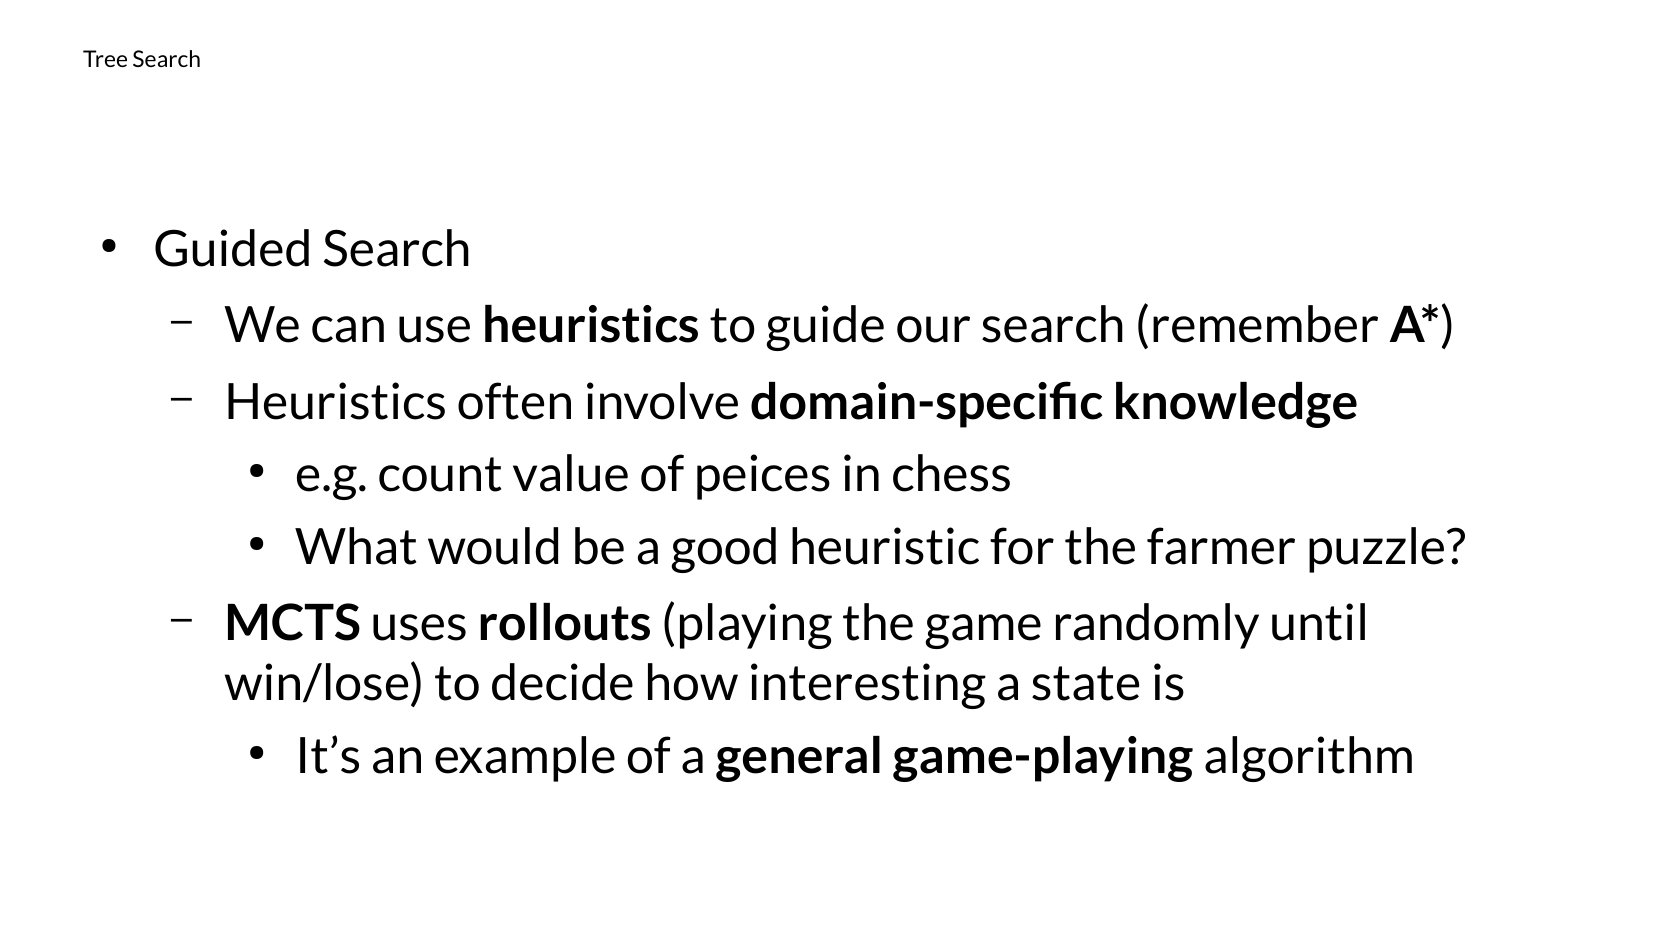

# Tree Search
Guided Search
We can use heuristics to guide our search (remember A*)
Heuristics often involve domain-specific knowledge
e.g. count value of peices in chess
What would be a good heuristic for the farmer puzzle?
MCTS uses rollouts (playing the game randomly until win/lose) to decide how interesting a state is
It’s an example of a general game-playing algorithm